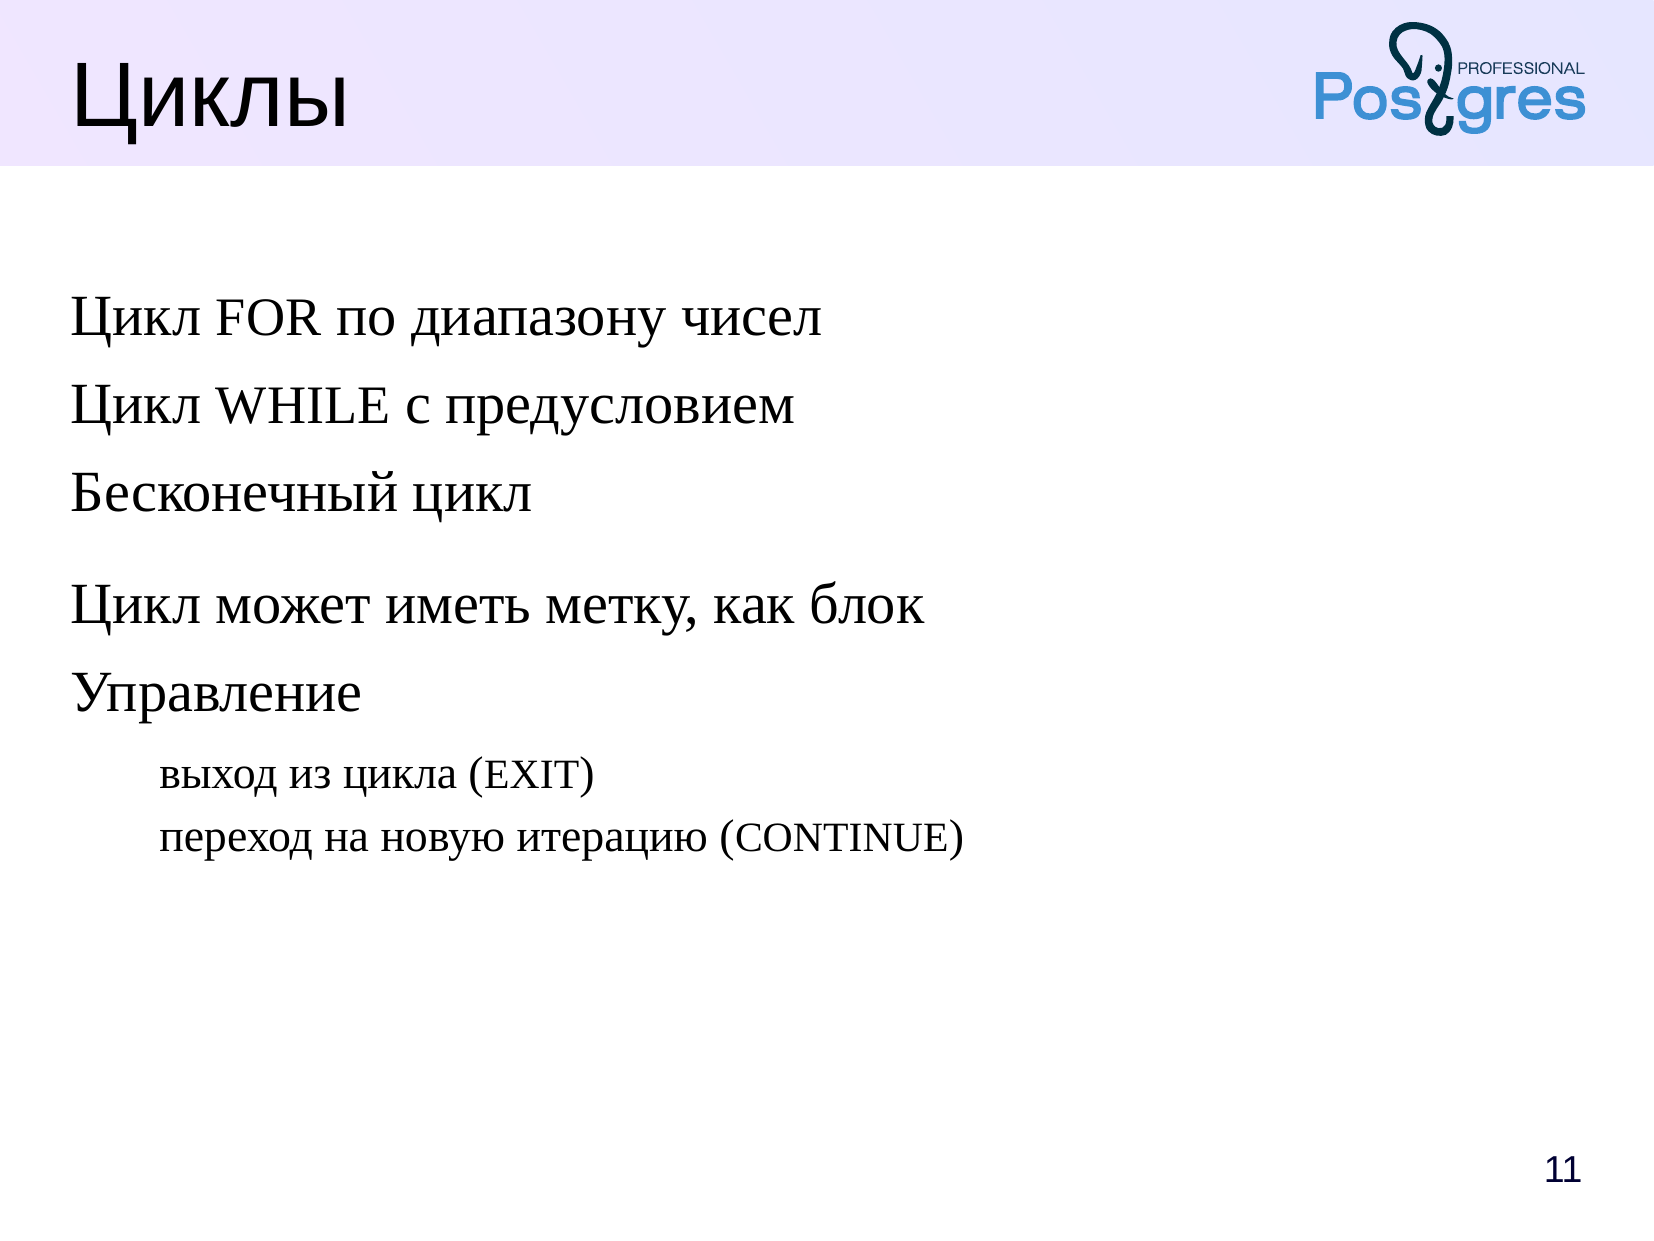

# Циклы
Цикл FOR по диапазону чисел
Цикл WHILE с предусловием
Бесконечный цикл
Цикл может иметь метку, как блок
Управление
выход из цикла (EXIT)
переход на новую итерацию (CONTINUE)